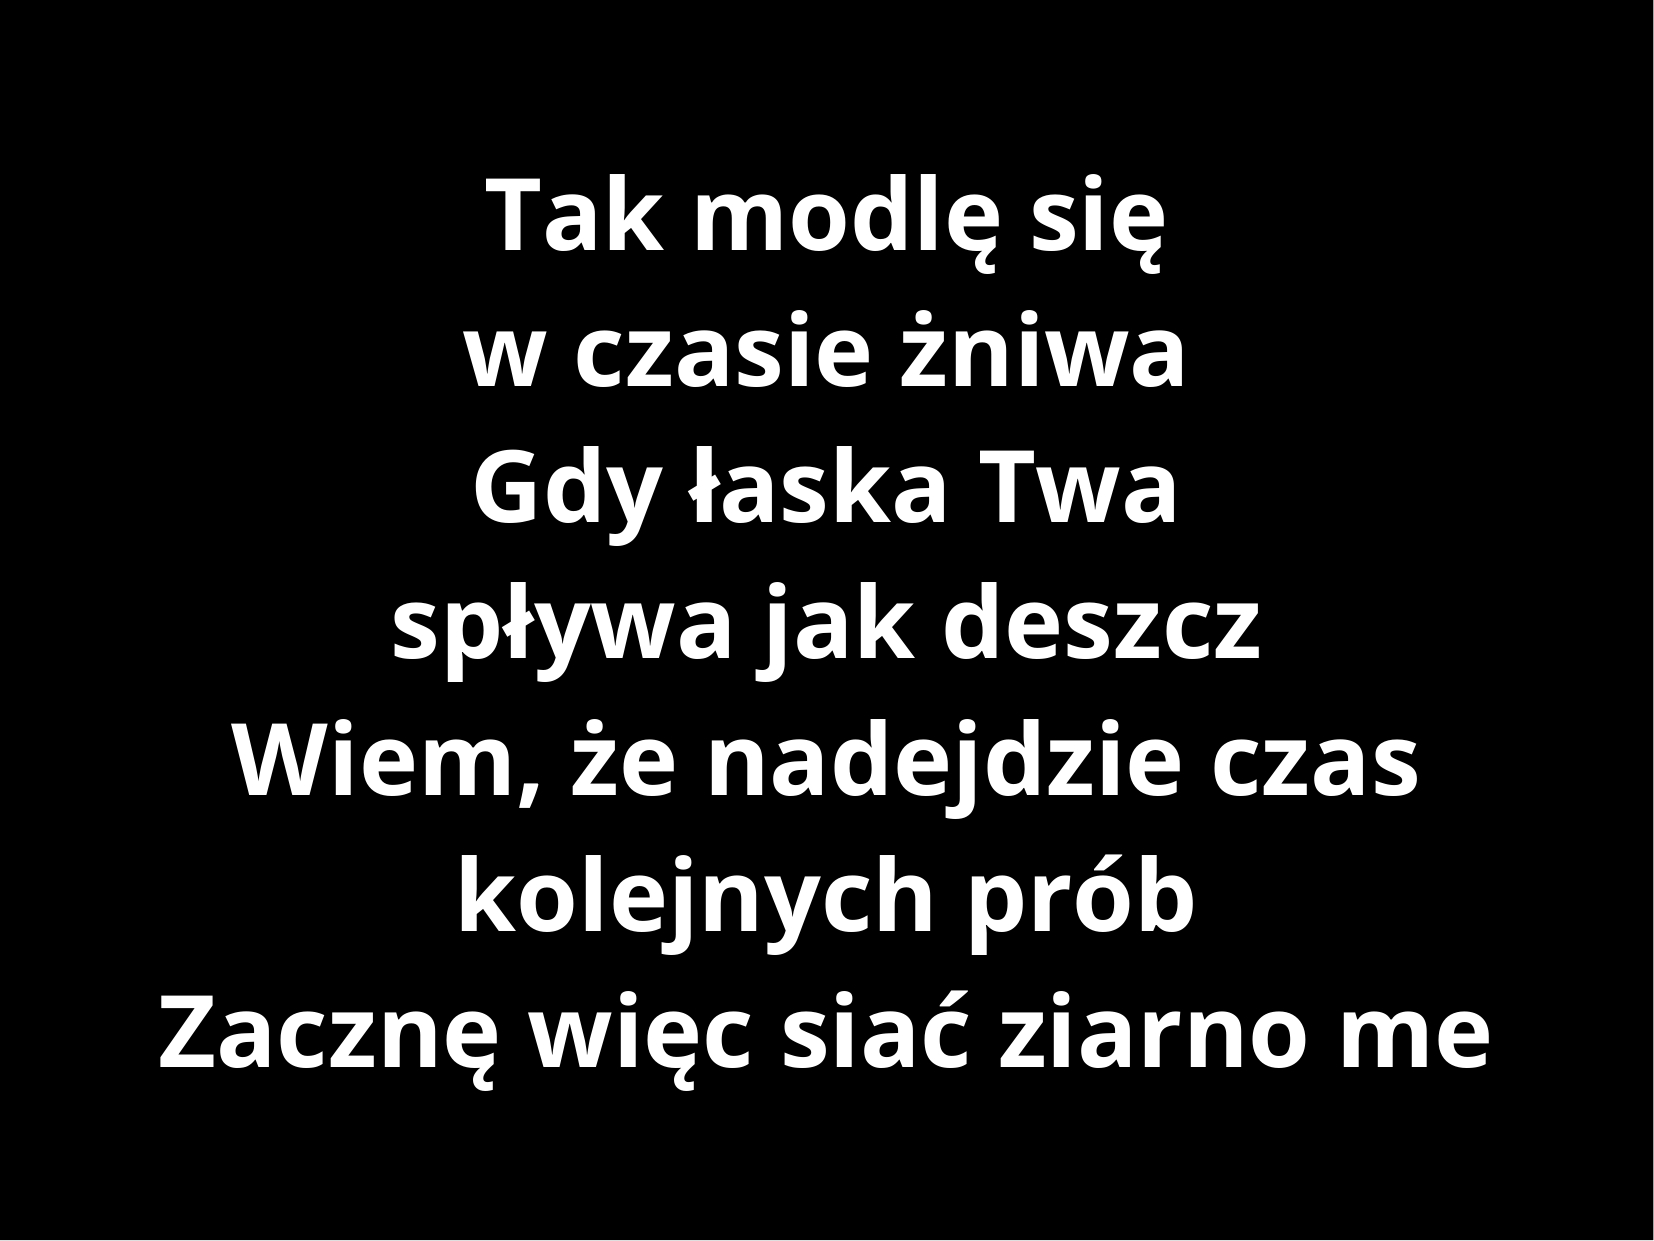

# Tak modlę się w czasie żniwa Gdy łaska Twa spływa jak deszcz Wiem, że nadejdzie czas kolejnych prób Zacznę więc siać ziarno me